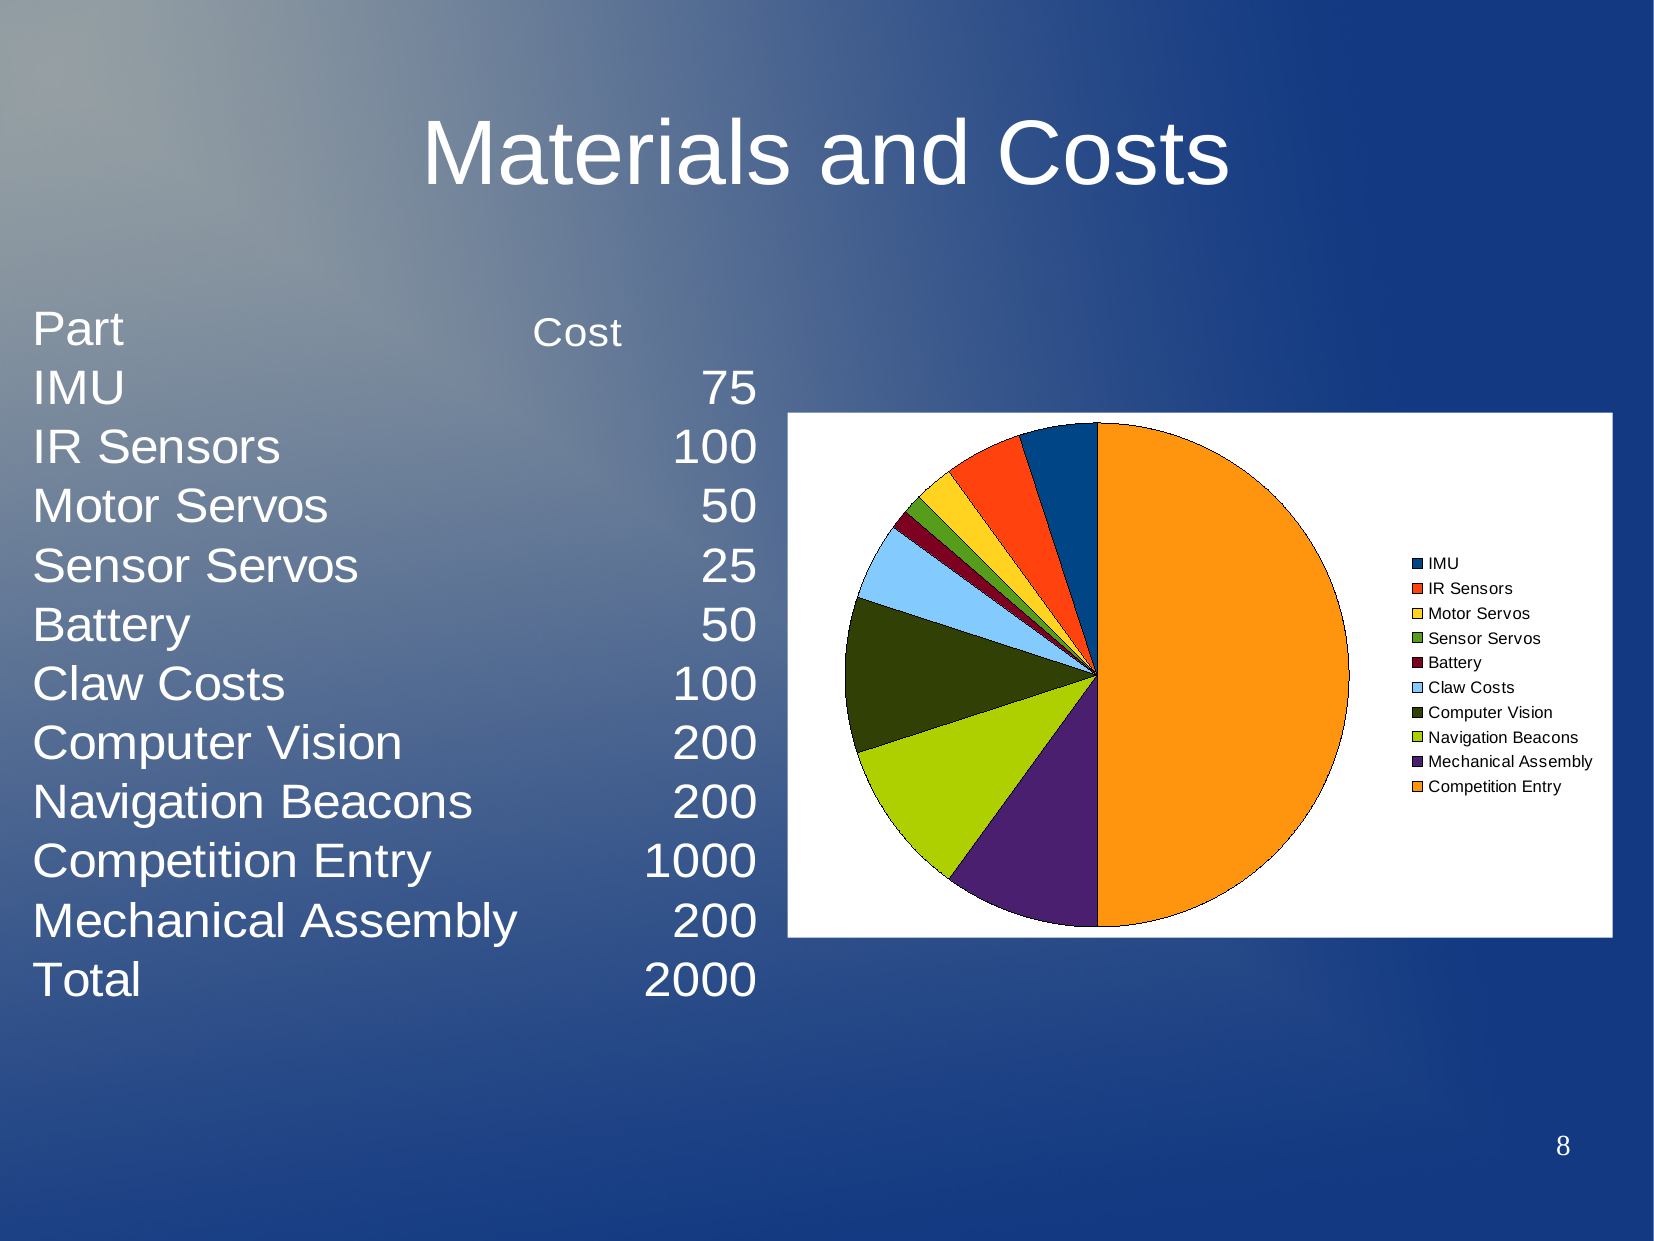

# Materials and Costs
### Chart
| Category | Column B |
|---|---|
| IMU | 100.0 |
| IR Sensors | 100.0 |
| Motor Servos | 50.0 |
| Sensor Servos | 25.0 |
| Battery | 25.0 |
| Claw Costs | 100.0 |
| Computer Vision | 200.0 |
| Navigation Beacons | 200.0 |
| Mechanical Assembly | 200.0 |
| Competition Entry | 1000.0 |8